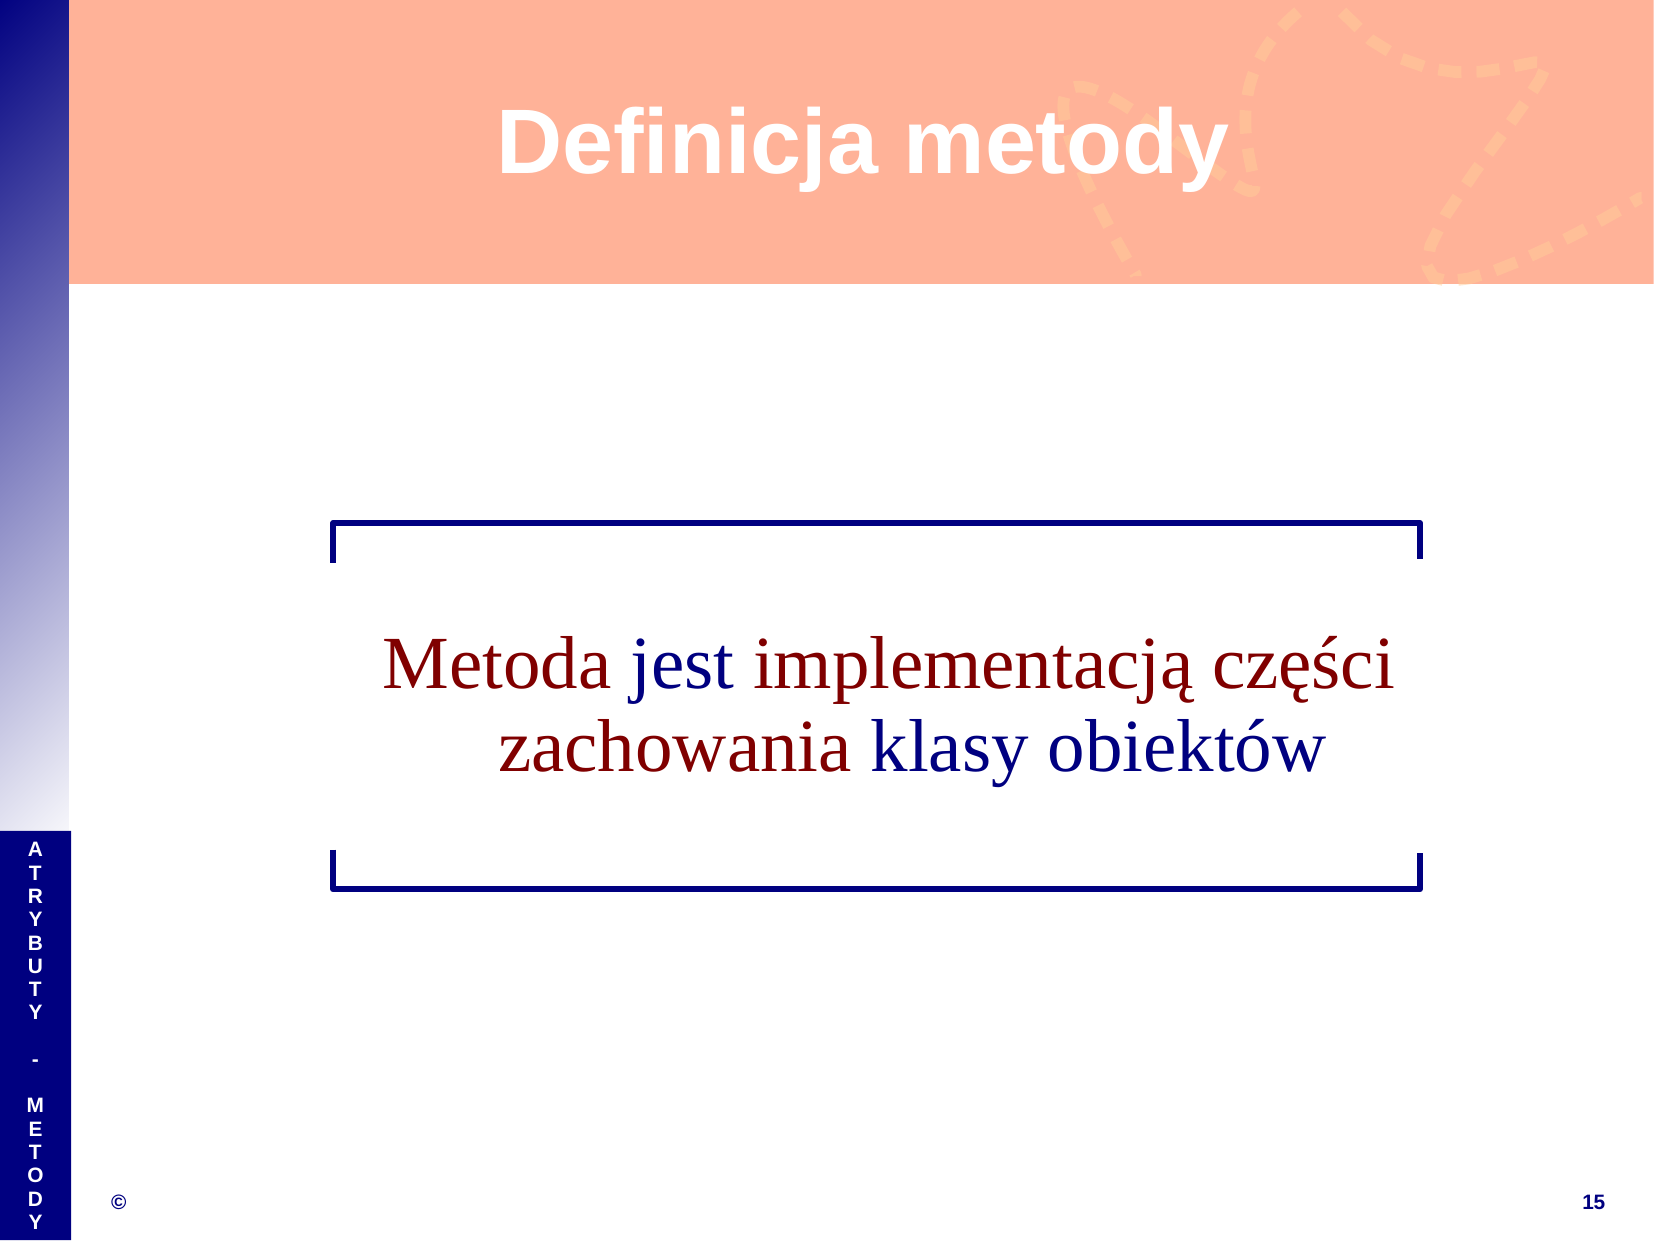

# Definicja metody
Metoda jest implementacją części zachowania klasy obiektów
A
T
R
Y
B
U
T
Y
-
M
E
T
O
D
Y